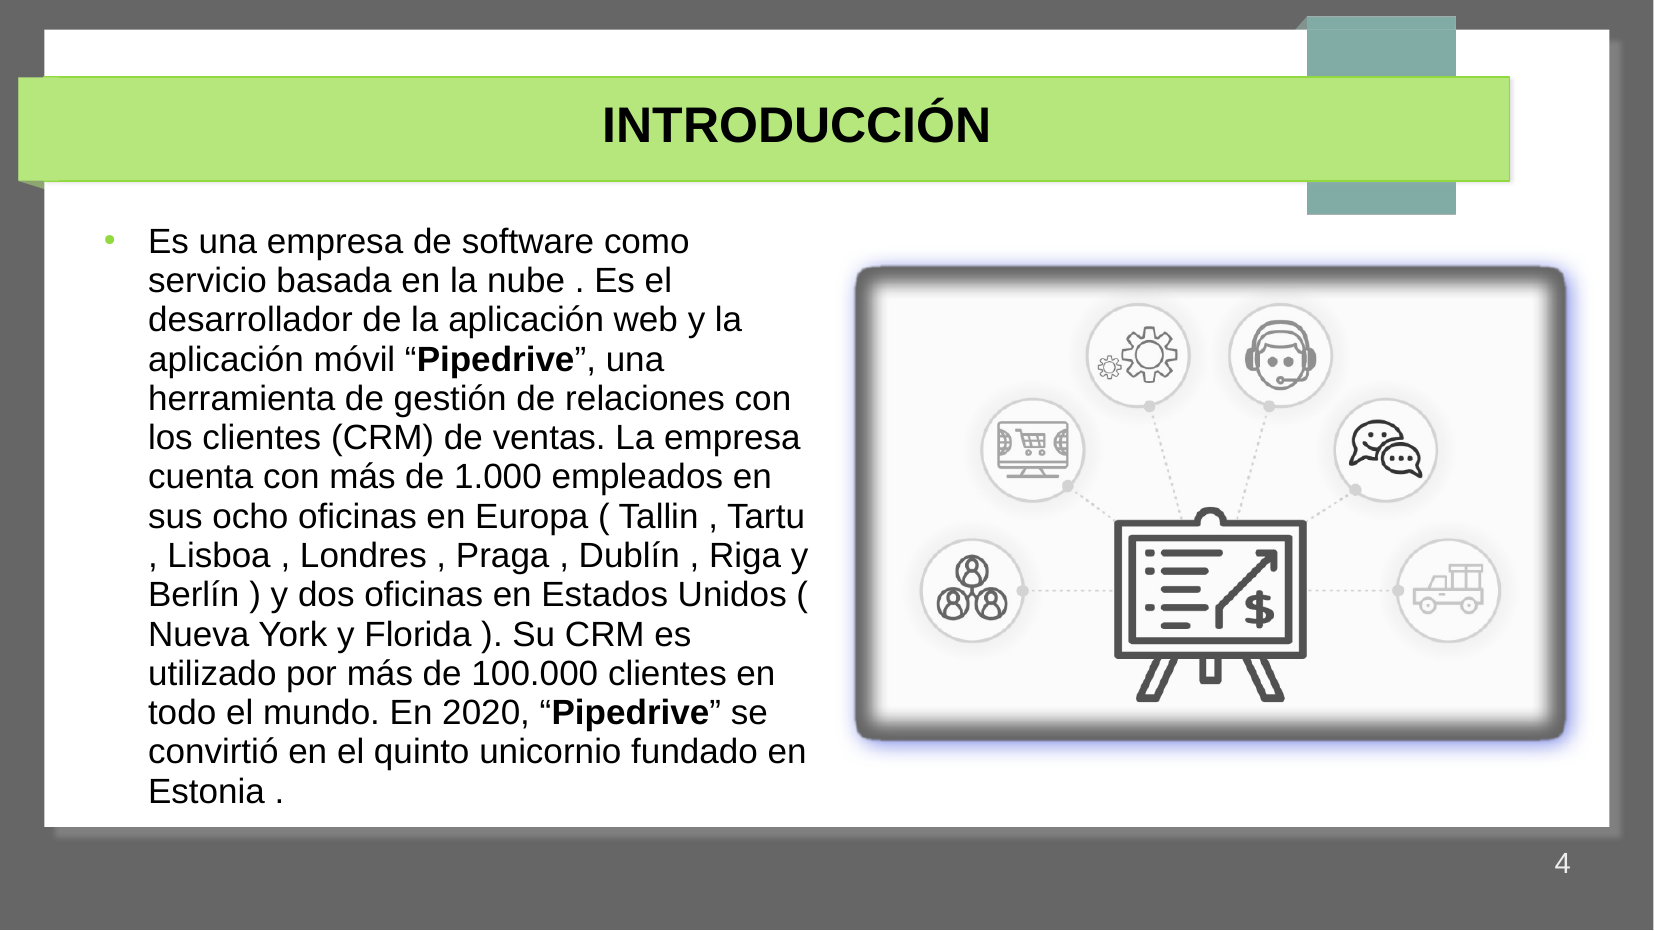

# INTRODUCCIÓN
Es una empresa de software como servicio basada en la nube . Es el desarrollador de la aplicación web y la aplicación móvil “Pipedrive”, una herramienta de gestión de relaciones con los clientes (CRM) de ventas. La empresa cuenta con más de 1.000 empleados en sus ocho oficinas en Europa ( Tallin , Tartu , Lisboa , Londres , Praga , Dublín , Riga y Berlín ) y dos oficinas en Estados Unidos ( Nueva York y Florida ). Su CRM es utilizado por más de 100.000 clientes en todo el mundo. En 2020, “Pipedrive” se convirtió en el quinto unicornio fundado en Estonia .
4